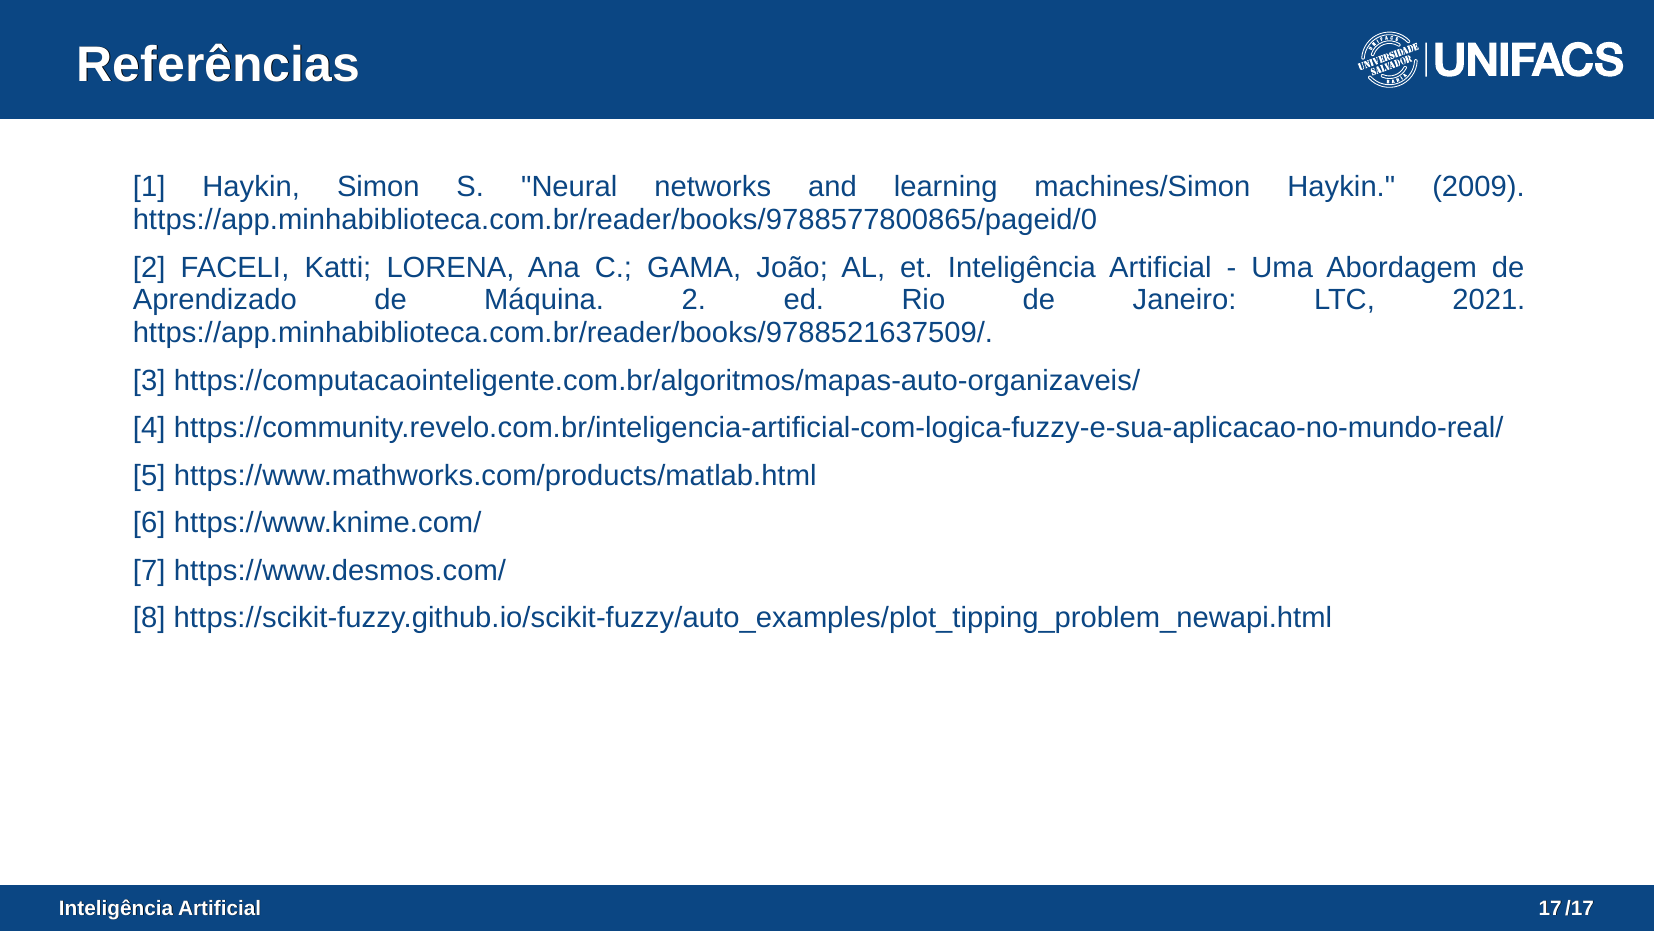

Referências
[1] Haykin, Simon S. "Neural networks and learning machines/Simon Haykin." (2009). https://app.minhabiblioteca.com.br/reader/books/9788577800865/pageid/0
[2] FACELI, Katti; LORENA, Ana C.; GAMA, João; AL, et. Inteligência Artificial - Uma Abordagem de Aprendizado de Máquina. 2. ed. Rio de Janeiro: LTC, 2021. https://app.minhabiblioteca.com.br/reader/books/9788521637509/.
[3] https://computacaointeligente.com.br/algoritmos/mapas-auto-organizaveis/
[4] https://community.revelo.com.br/inteligencia-artificial-com-logica-fuzzy-e-sua-aplicacao-no-mundo-real/
[5] https://www.mathworks.com/products/matlab.html
[6] https://www.knime.com/
[7] https://www.desmos.com/
[8] https://scikit-fuzzy.github.io/scikit-fuzzy/auto_examples/plot_tipping_problem_newapi.html